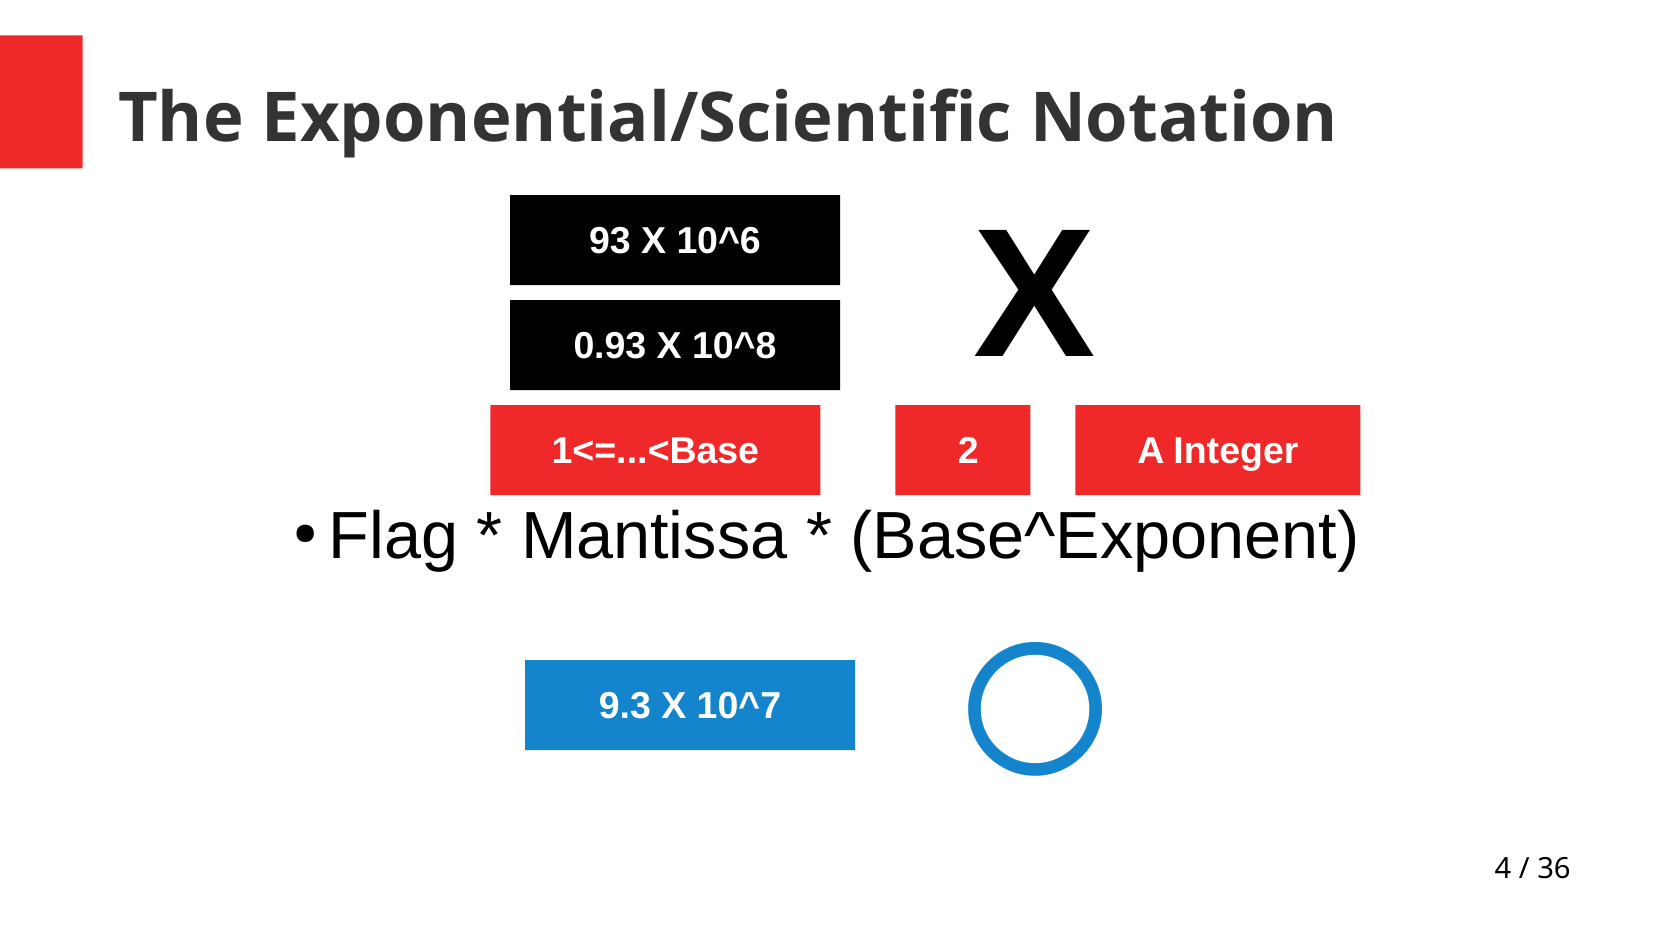

# The Exponential/Scientific Notation
93 X 10^6
X
Flag * Mantissa * (Base^Exponent)
0.93 X 10^8
1<=...<Base
 2
A Integer
〇
9.3 X 10^7
4